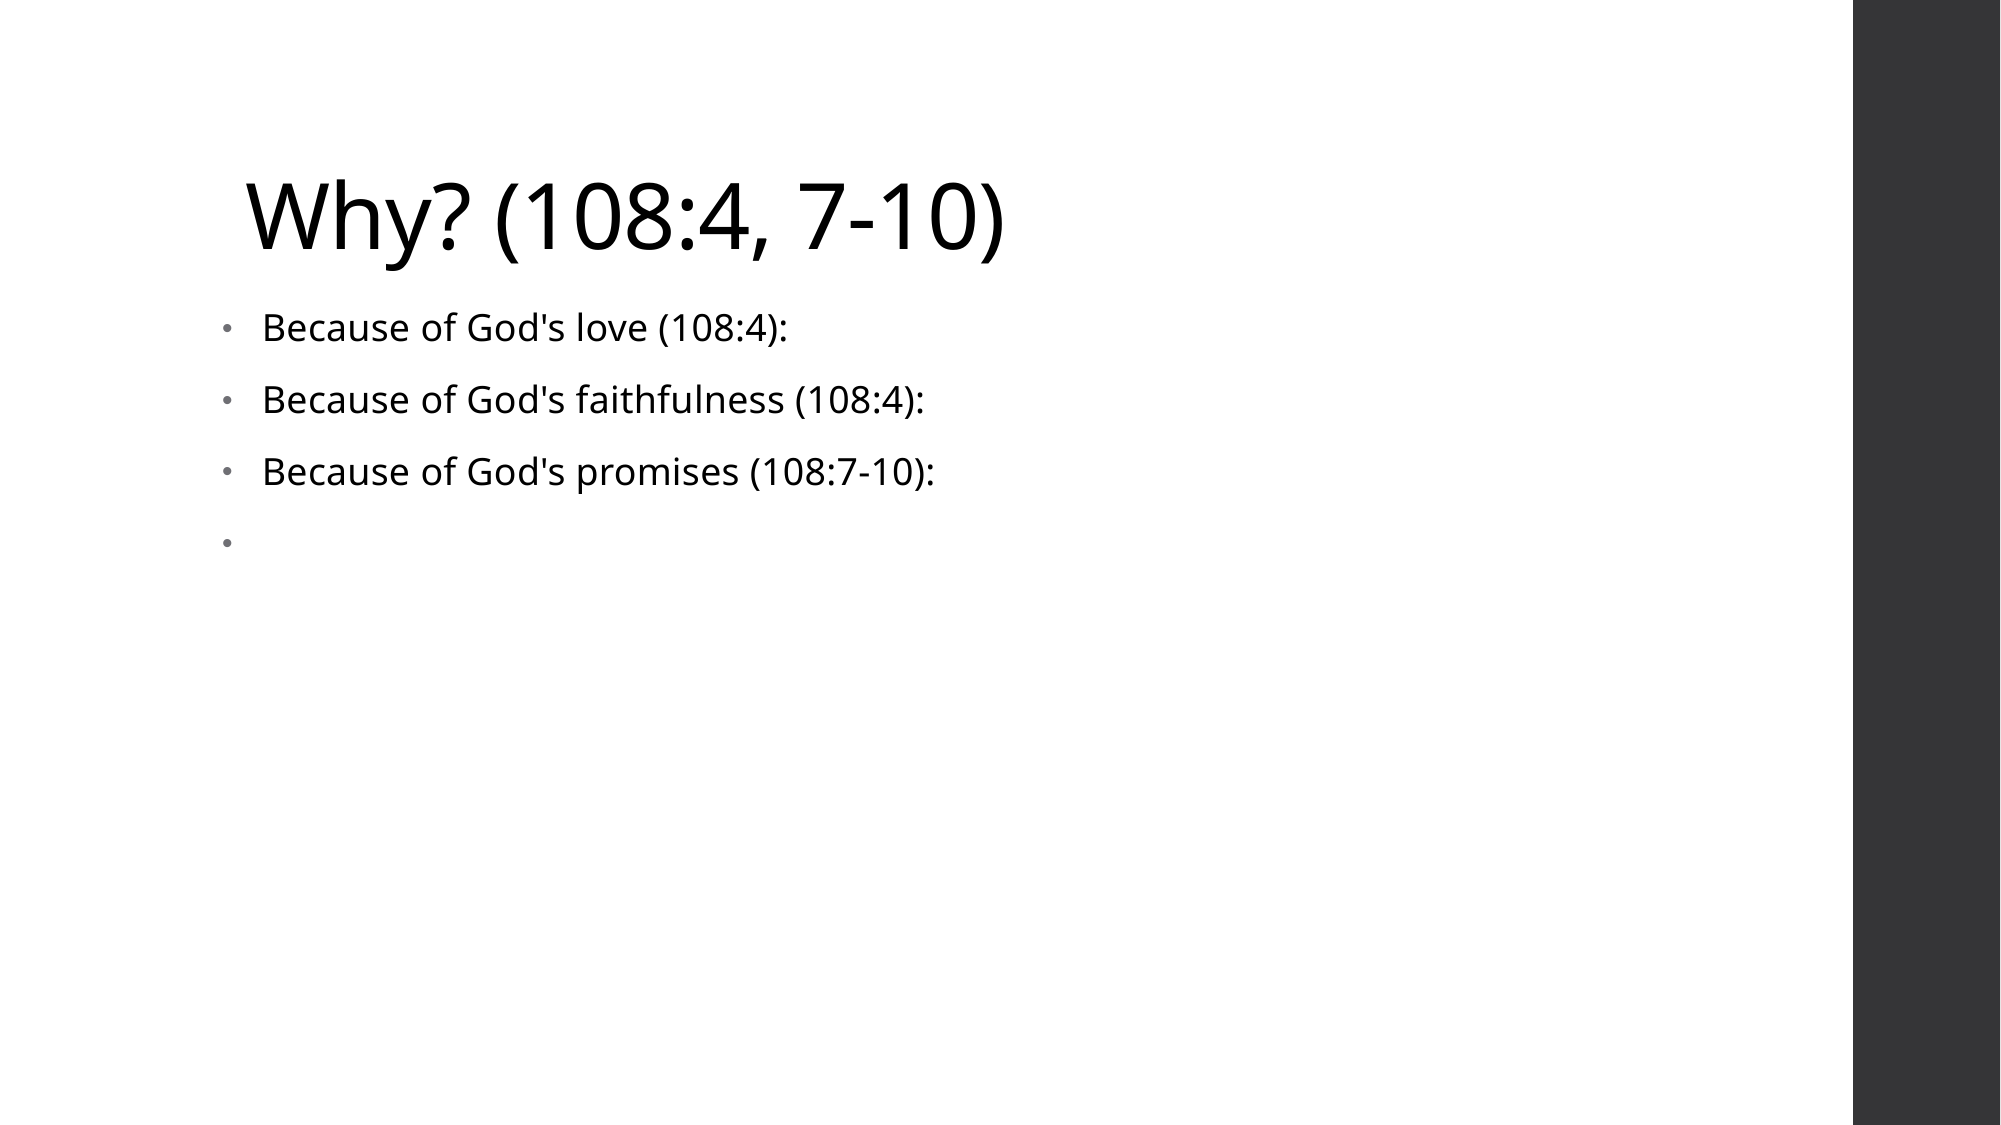

# Why? (108:4, 7-10)
 Because of God's love (108:4):
 Because of God's faithfulness (108:4):
 Because of God's promises (108:7-10):